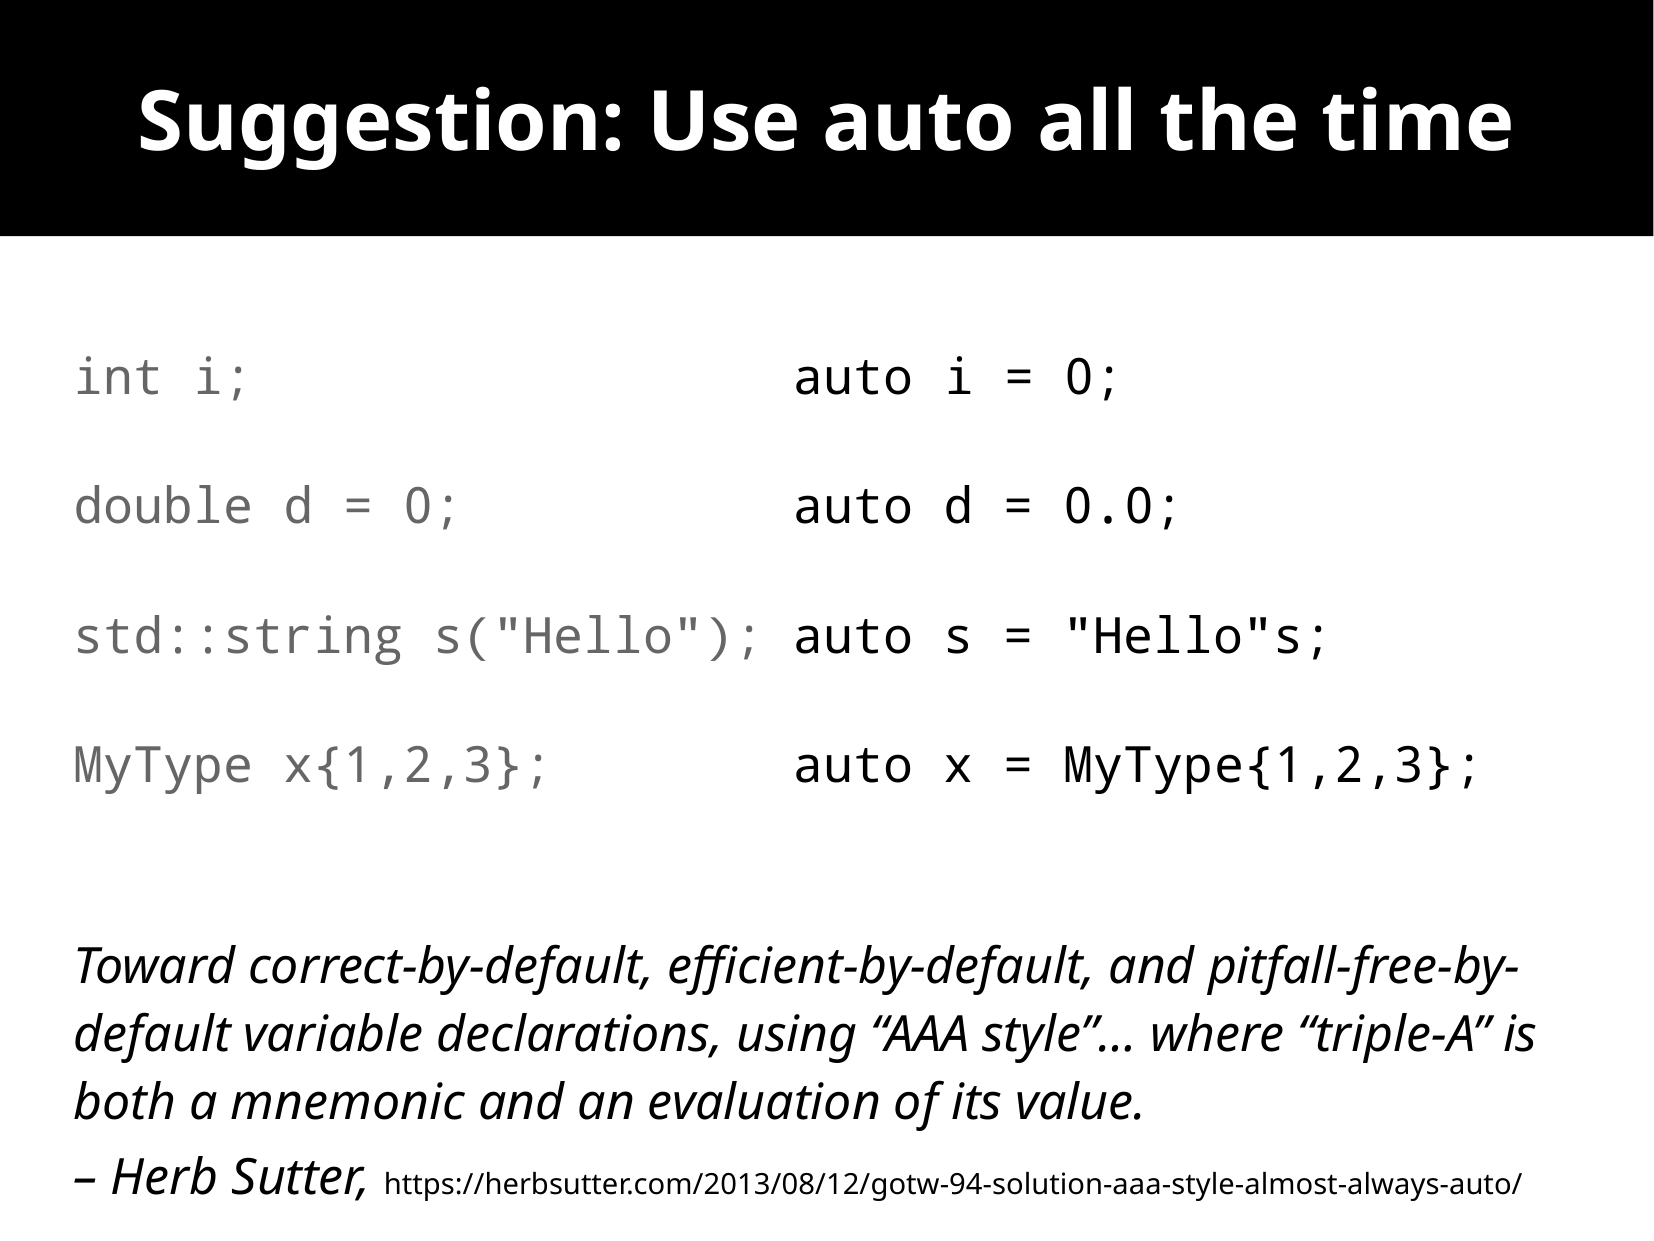

# Suggestion: Use auto all the time
int i; auto i = 0;
double d = 0; auto d = 0.0;
std::string s("Hello"); auto s = "Hello"s;
MyType x{1,2,3}; auto x = MyType{1,2,3};
Toward correct-by-default, efficient-by-default, and pitfall-free-by-default variable declarations, using “AAA style”… where “triple-A” is both a mnemonic and an evaluation of its value.
– Herb Sutter, https://herbsutter.com/2013/08/12/gotw-94-solution-aaa-style-almost-always-auto/